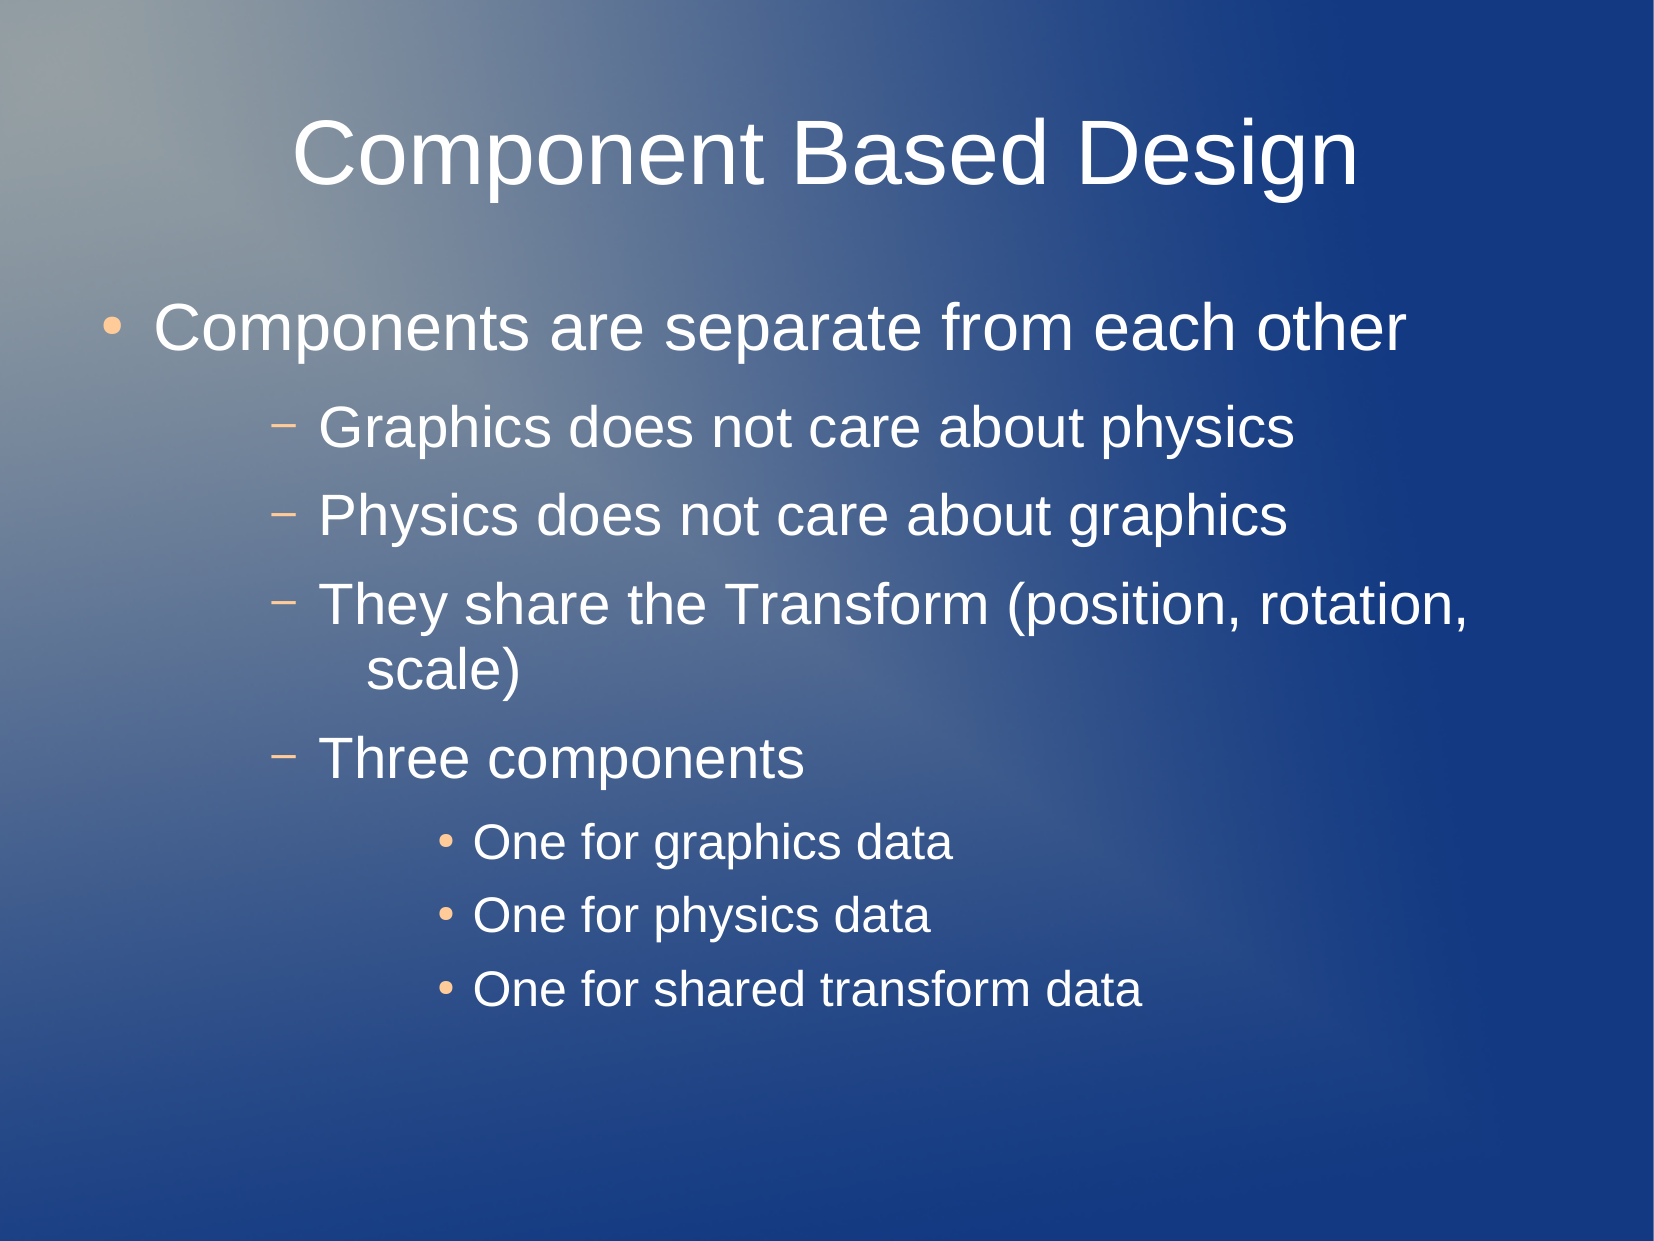

# Component Based Design
Components are separate from each other
Graphics does not care about physics
Physics does not care about graphics
They share the Transform (position, rotation, scale)
Three components
One for graphics data
One for physics data
One for shared transform data